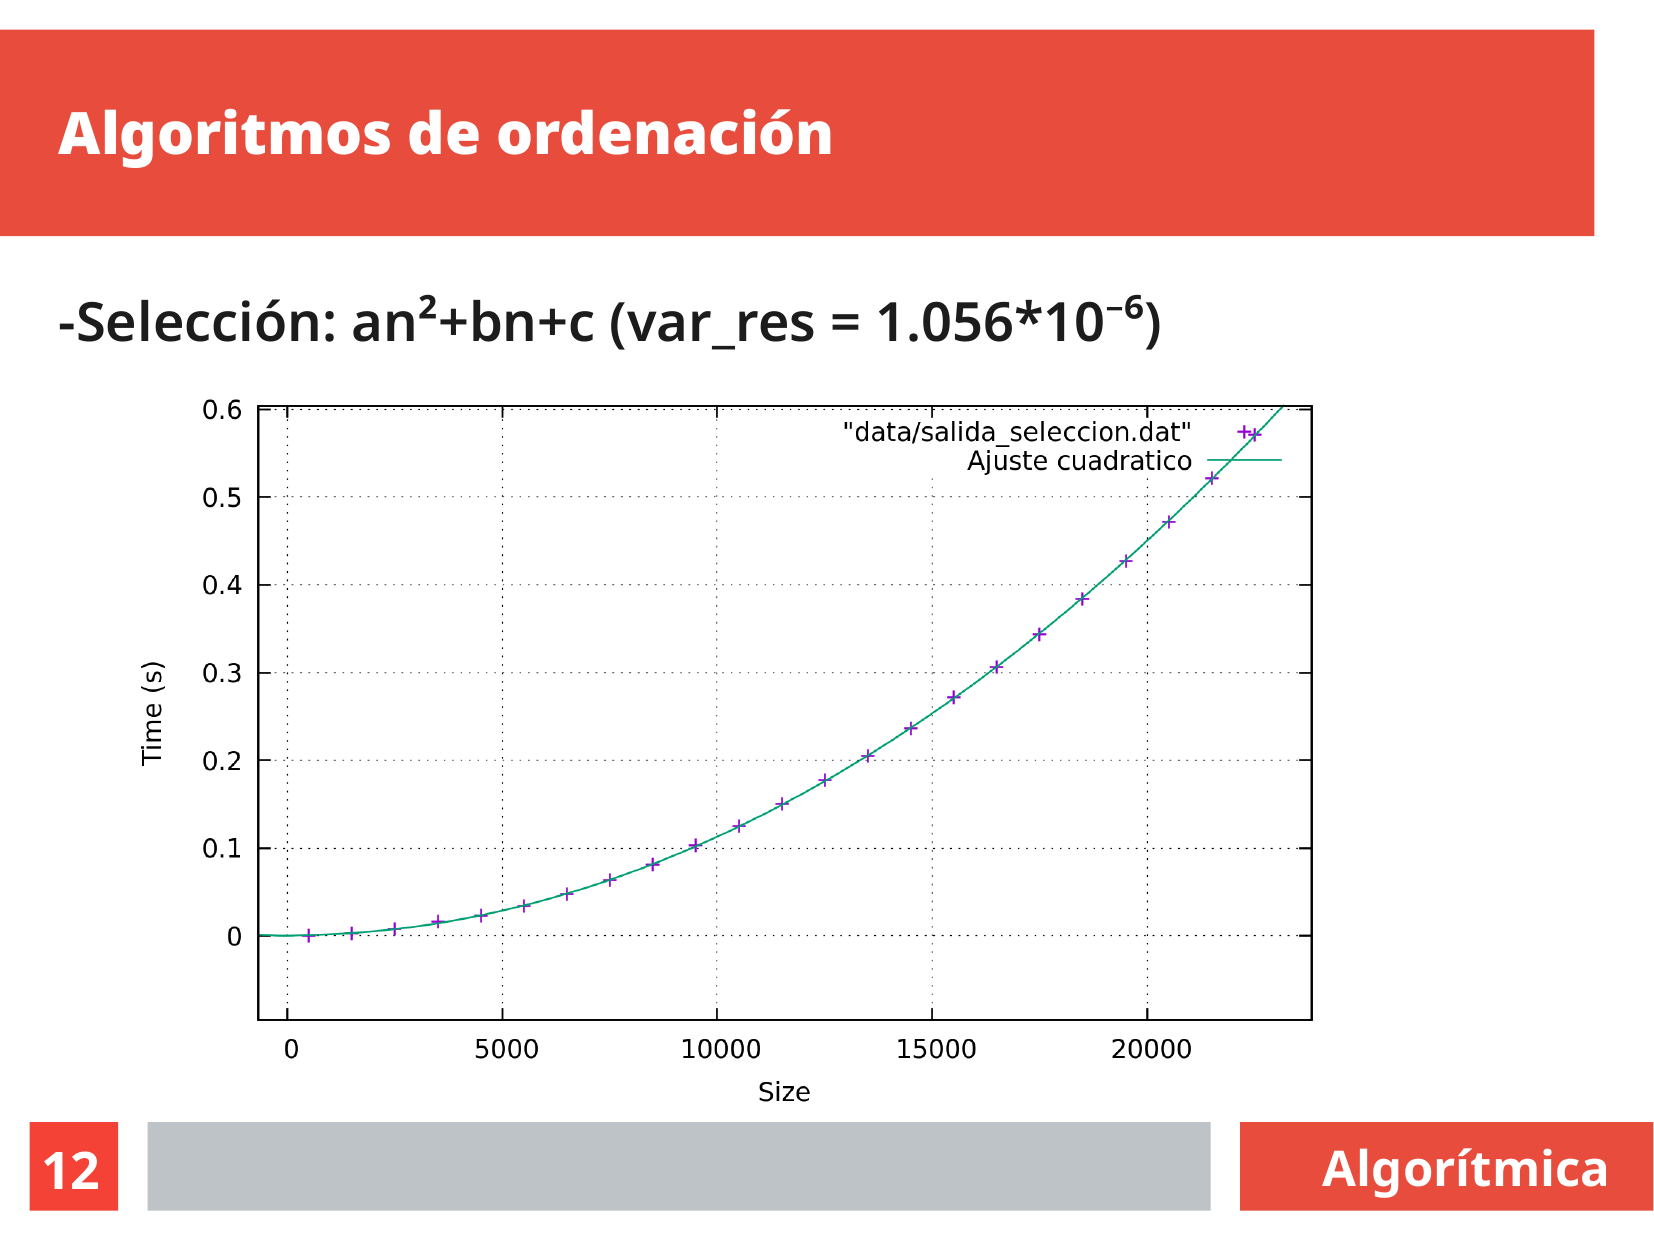

# Algoritmos de ordenación
-Selección: an²+bn+c (var_res = 1.056*10⁻⁶)
12
Algorítmica